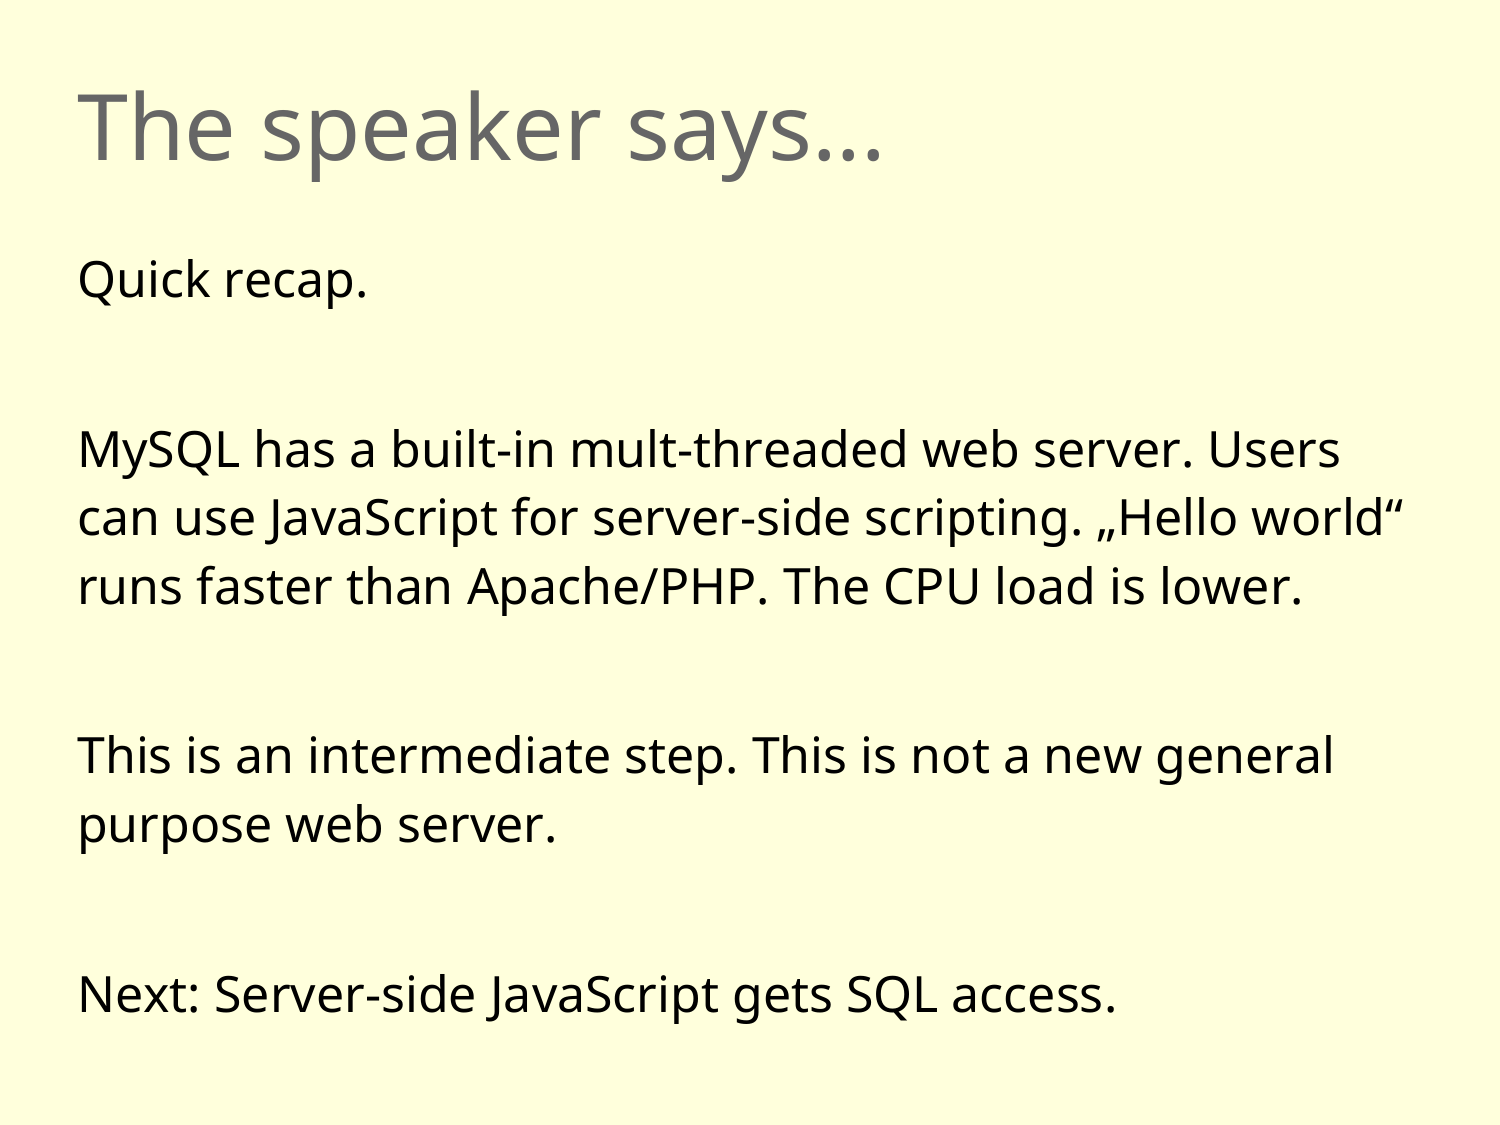

# The speaker says...
Quick recap.
MySQL has a built-in mult-threaded web server. Users can use JavaScript for server-side scripting. „Hello world“ runs faster than Apache/PHP. The CPU load is lower.
This is an intermediate step. This is not a new general purpose web server.
Next: Server-side JavaScript gets SQL access.